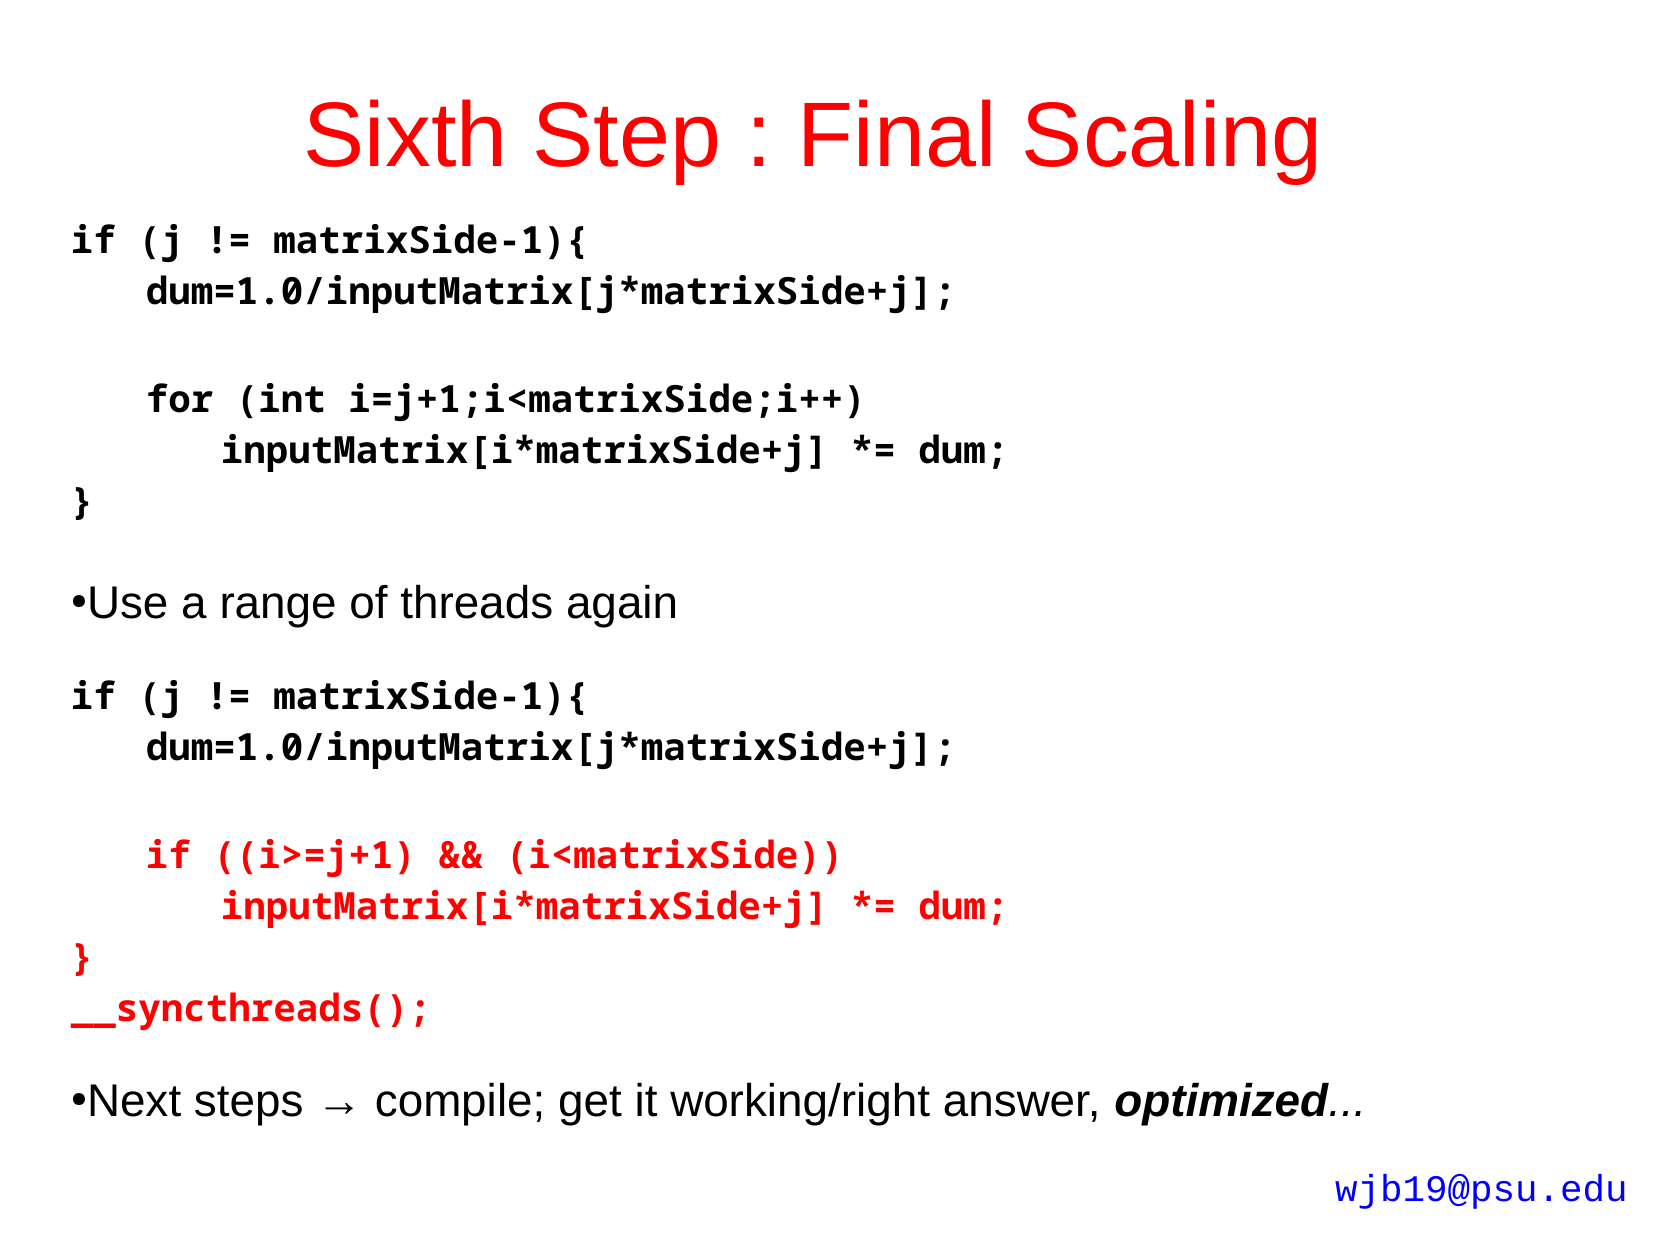

# Sixth Step : Final Scaling
if (j != matrixSide-1){
	dum=1.0/inputMatrix[j*matrixSide+j];
	for (int i=j+1;i<matrixSide;i++)
		inputMatrix[i*matrixSide+j] *= dum;
}
Use a range of threads again
if (j != matrixSide-1){
	dum=1.0/inputMatrix[j*matrixSide+j];
	if ((i>=j+1) && (i<matrixSide))
		inputMatrix[i*matrixSide+j] *= dum;
}
__syncthreads();
Next steps → compile; get it working/right answer, optimized...
wjb19@psu.edu